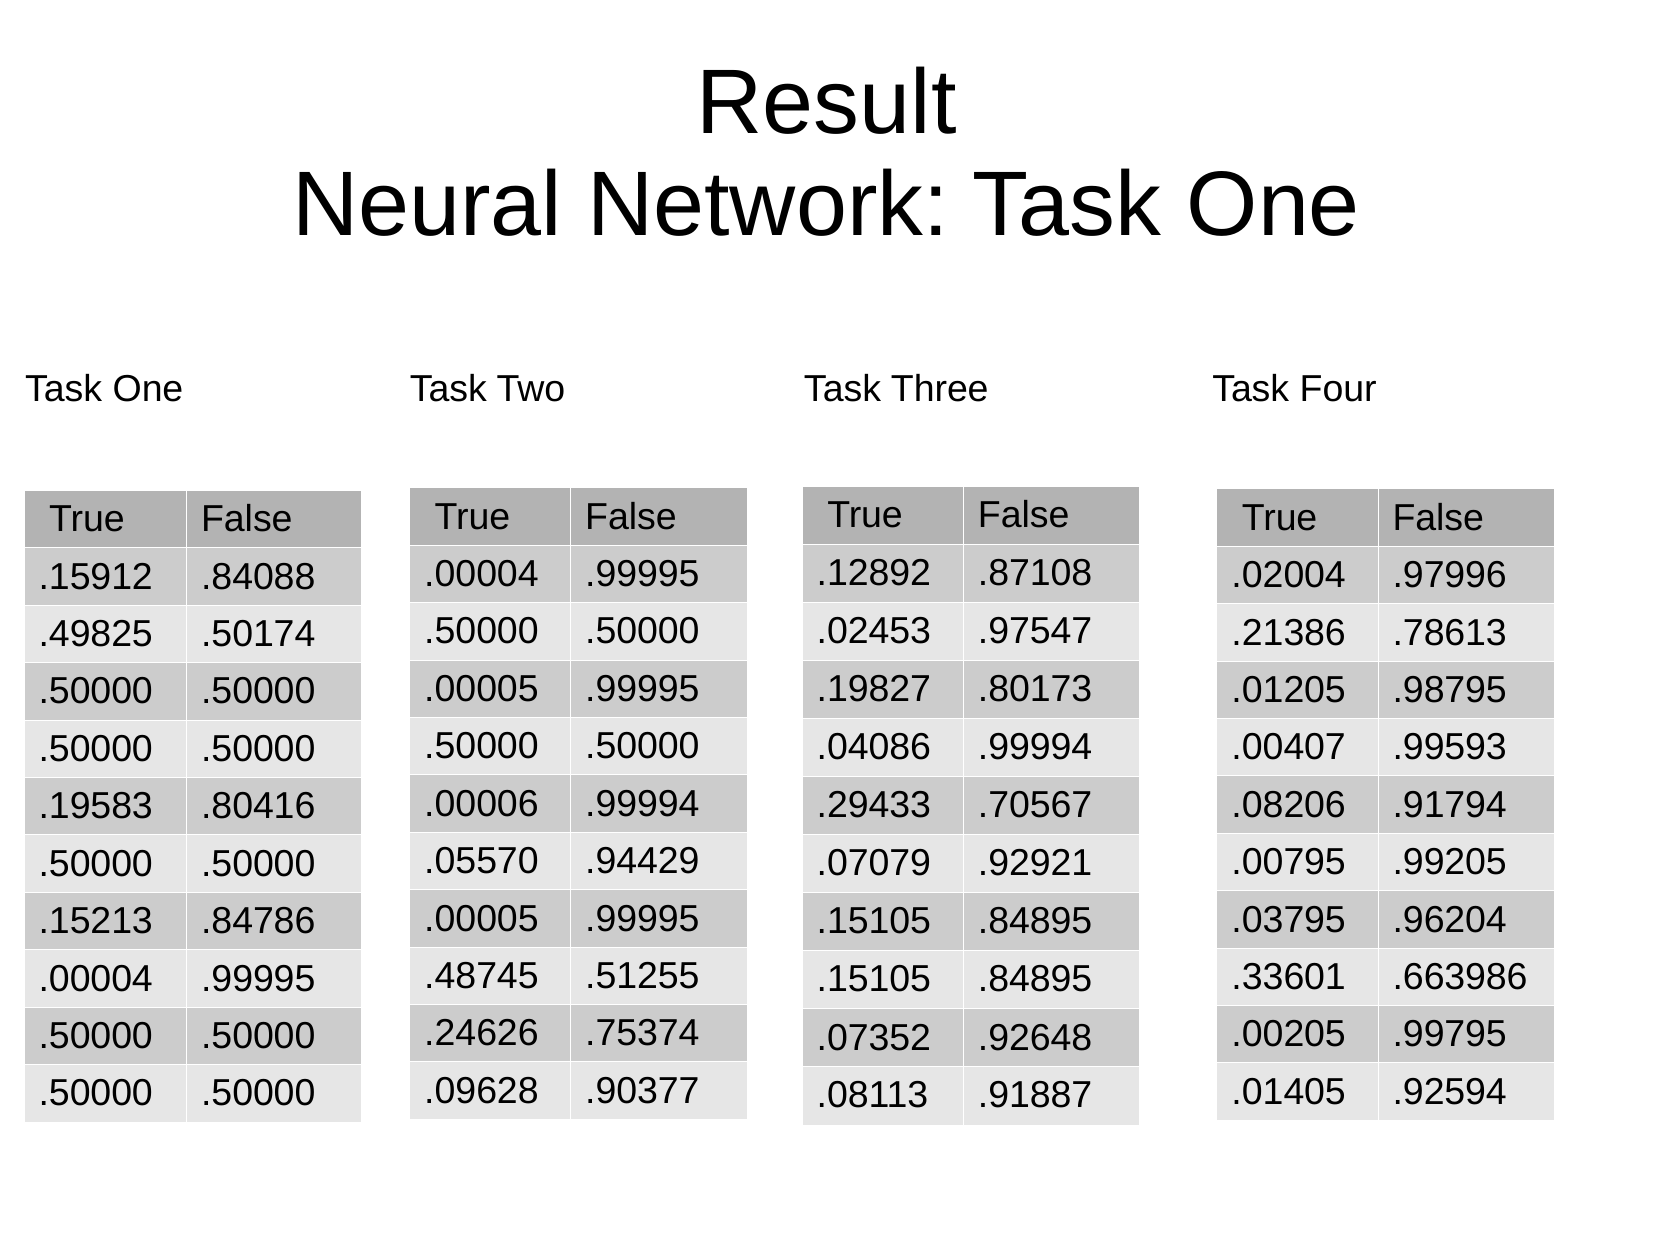

# Result Neural Network: Task One
 Task One			 Task Two		 Task Three			 Task Four
| True | False |
| --- | --- |
| .12892 | .87108 |
| .02453 | .97547 |
| .19827 | .80173 |
| .04086 | .99994 |
| .29433 | .70567 |
| .07079 | .92921 |
| .15105 | .84895 |
| .15105 | .84895 |
| .07352 | .92648 |
| .08113 | .91887 |
| True | False |
| --- | --- |
| .00004 | .99995 |
| .50000 | .50000 |
| .00005 | .99995 |
| .50000 | .50000 |
| .00006 | .99994 |
| .05570 | .94429 |
| .00005 | .99995 |
| .48745 | .51255 |
| .24626 | .75374 |
| .09628 | .90377 |
| True | False |
| --- | --- |
| .02004 | .97996 |
| .21386 | .78613 |
| .01205 | .98795 |
| .00407 | .99593 |
| .08206 | .91794 |
| .00795 | .99205 |
| .03795 | .96204 |
| .33601 | .663986 |
| .00205 | .99795 |
| .01405 | .92594 |
| True | False |
| --- | --- |
| .15912 | .84088 |
| .49825 | .50174 |
| .50000 | .50000 |
| .50000 | .50000 |
| .19583 | .80416 |
| .50000 | .50000 |
| .15213 | .84786 |
| .00004 | .99995 |
| .50000 | .50000 |
| .50000 | .50000 |